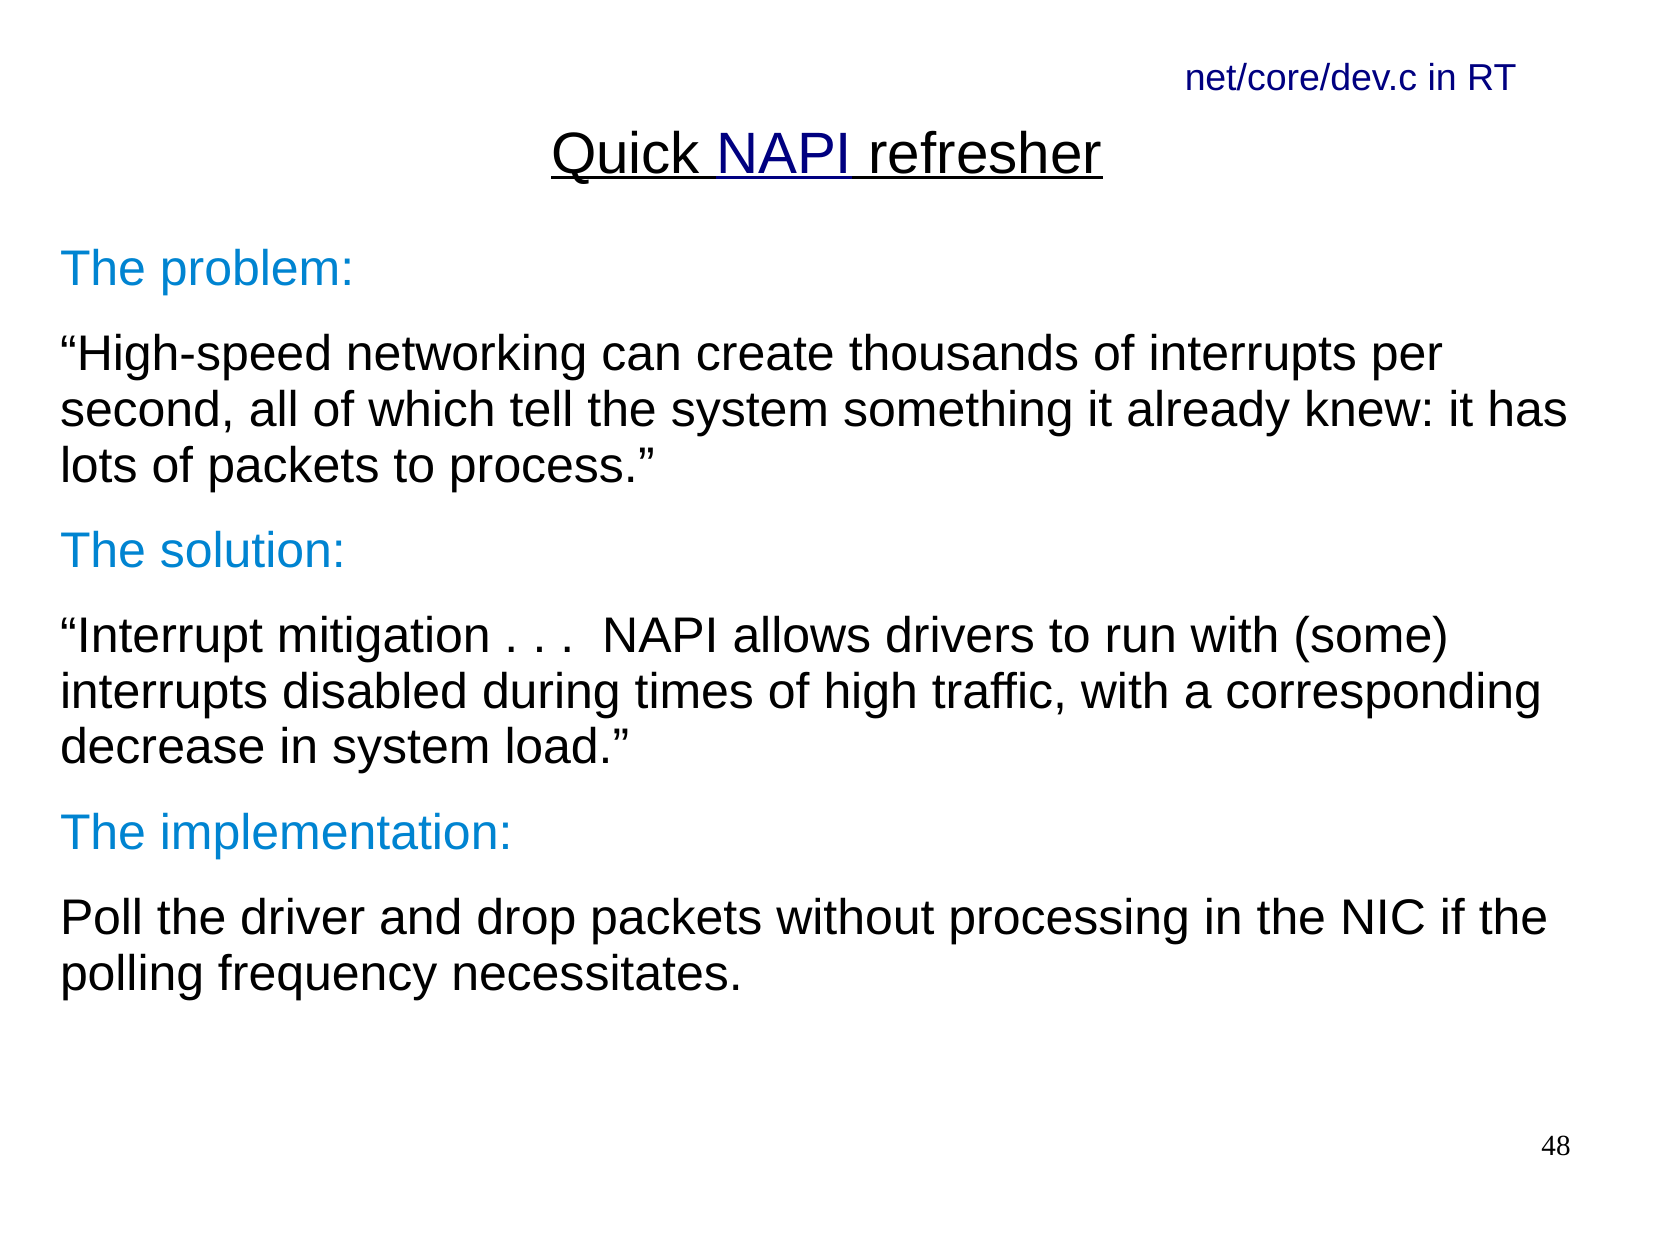

# Quick NAPI refresher
net/core/dev.c in RT
The problem:
“High-speed networking can create thousands of interrupts per second, all of which tell the system something it already knew: it has lots of packets to process.”
The solution:
“Interrupt mitigation . . . NAPI allows drivers to run with (some) interrupts disabled during times of high traffic, with a corresponding decrease in system load.”
The implementation:
Poll the driver and drop packets without processing in the NIC if the polling frequency necessitates.
48